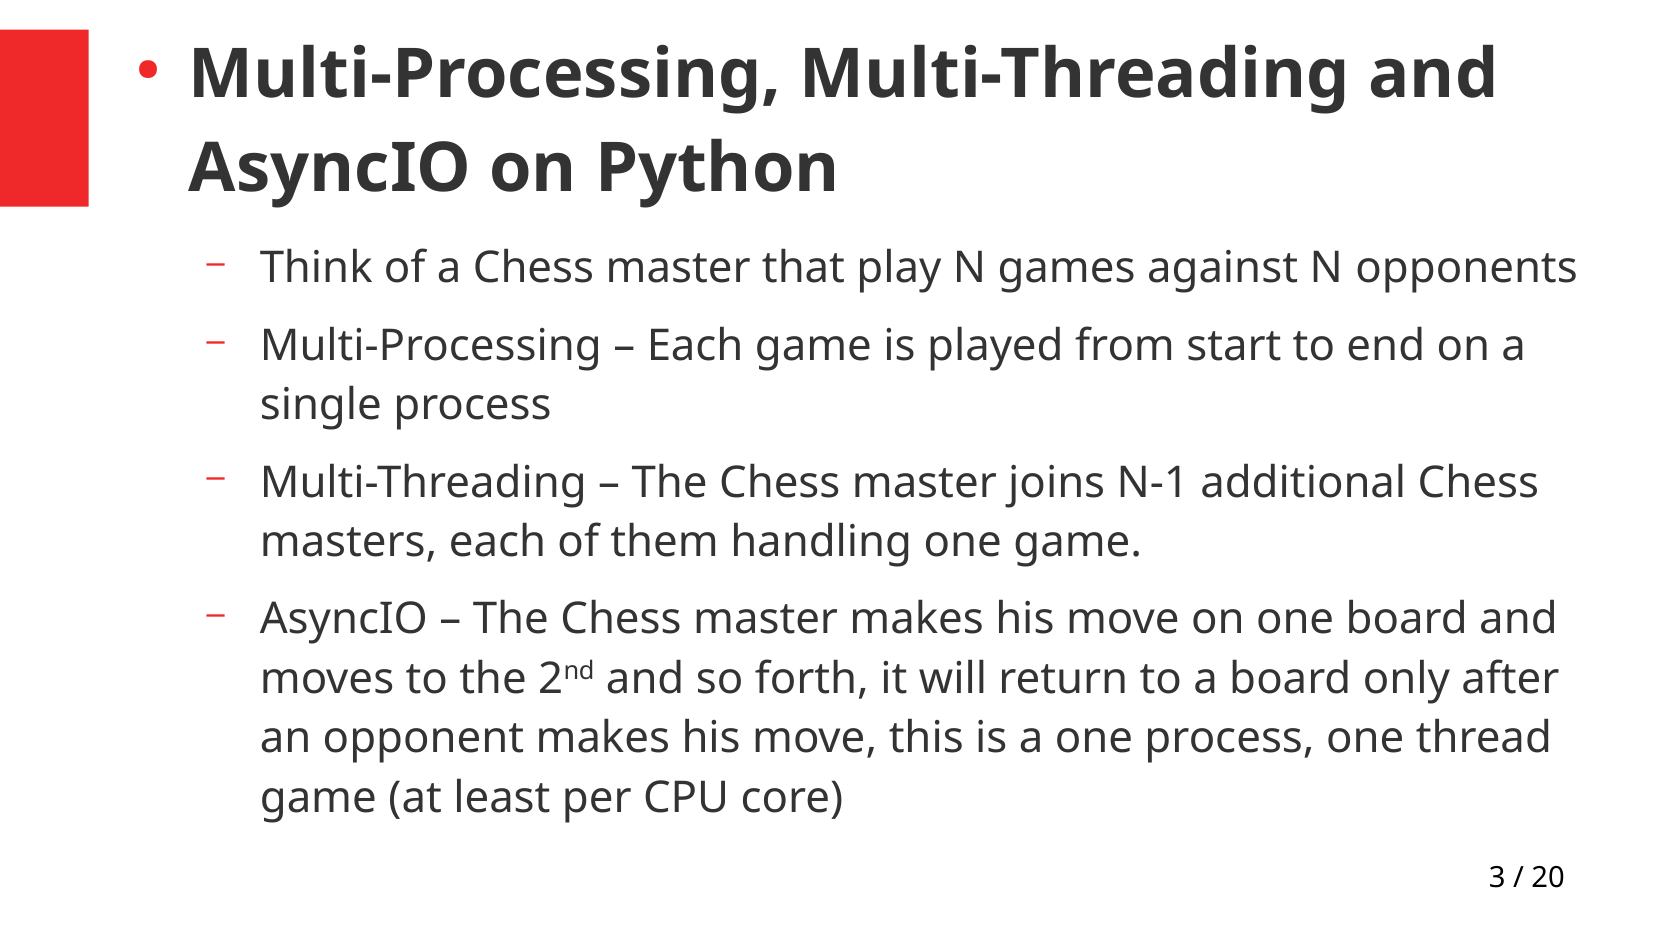

# Multi-Processing, Multi-Threading and AsyncIO on Python
Think of a Chess master that play N games against N opponents
Multi-Processing – Each game is played from start to end on a single process
Multi-Threading – The Chess master joins N-1 additional Chess masters, each of them handling one game.
AsyncIO – The Chess master makes his move on one board and moves to the 2nd and so forth, it will return to a board only after an opponent makes his move, this is a one process, one thread game (at least per CPU core)
3